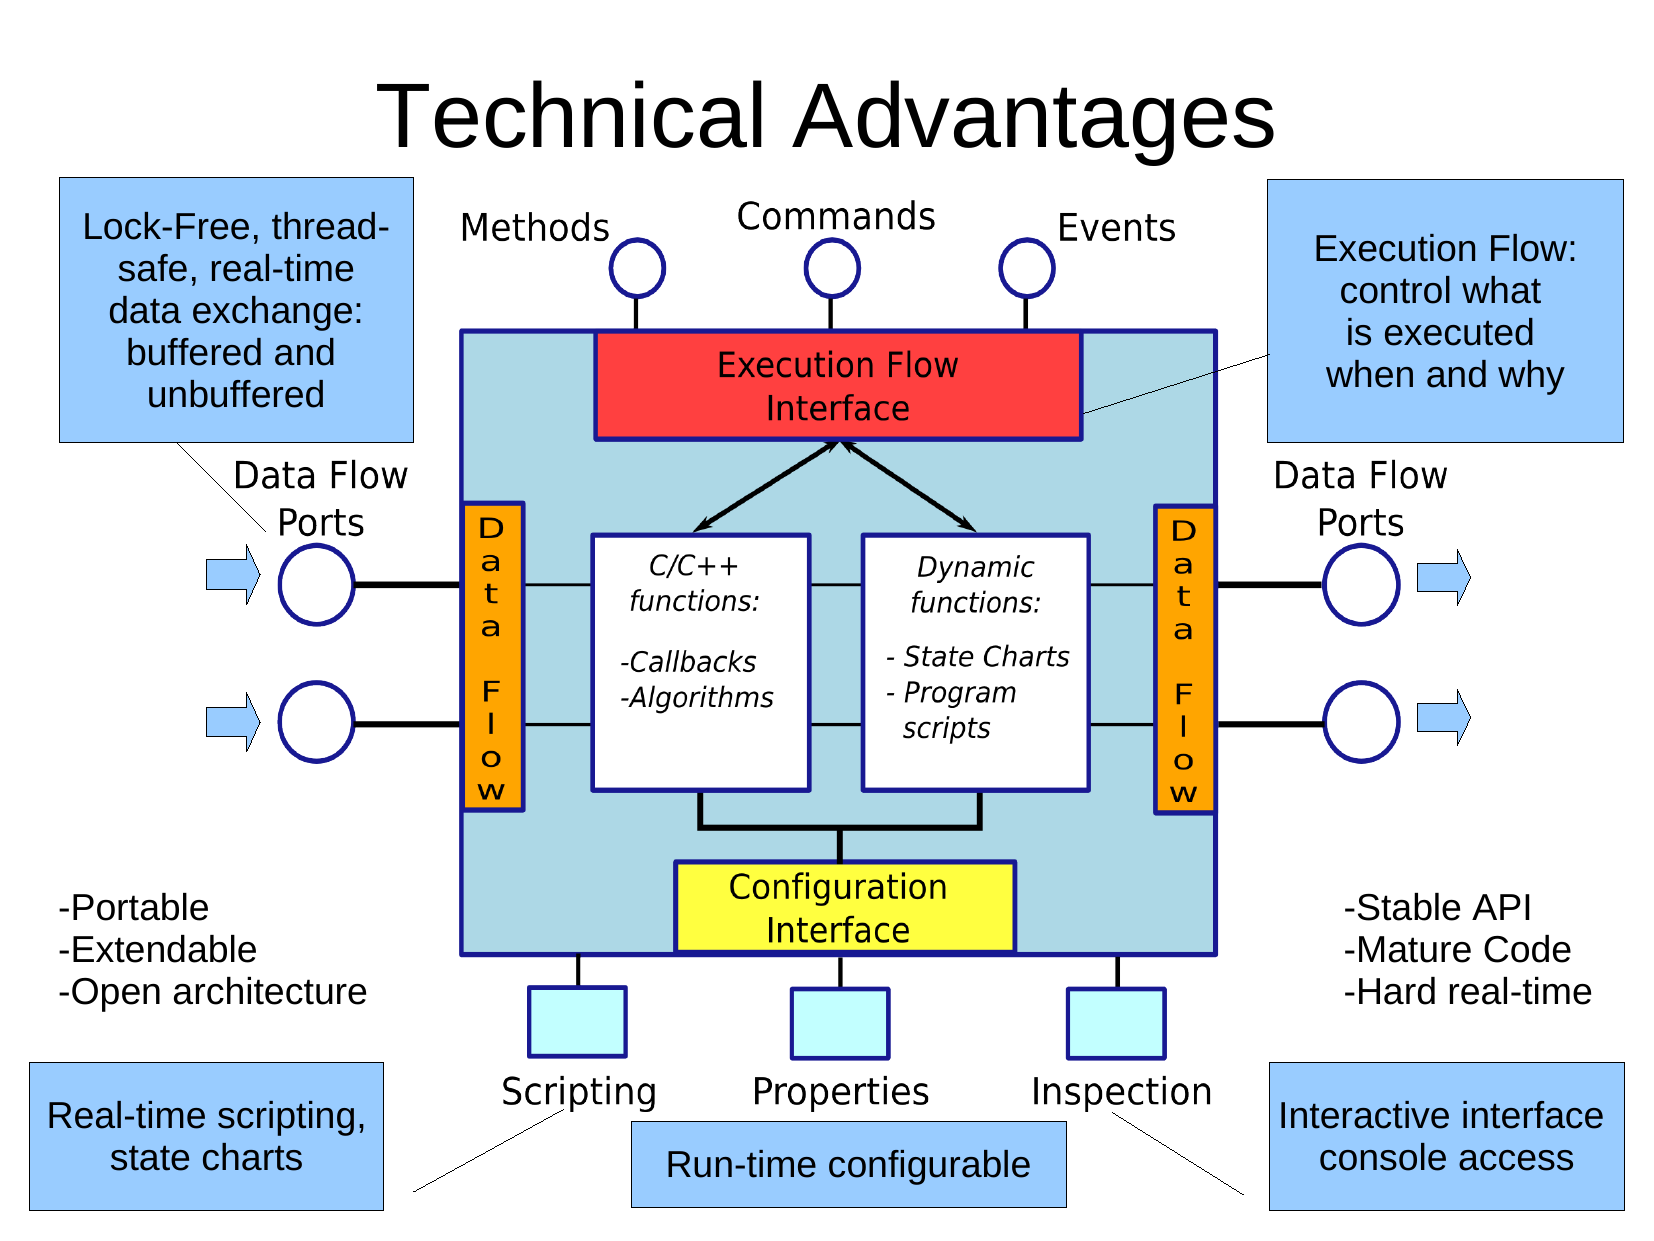

# Technical Advantages
Lock-Free, thread-
safe, real-time
data exchange:
buffered and
unbuffered
Execution Flow:
control what
is executed
when and why
-Portable
-Extendable
-Open architecture
-Stable API
-Mature Code
-Hard real-time
Real-time scripting,
state charts
Interactive interface
console access
Run-time configurable